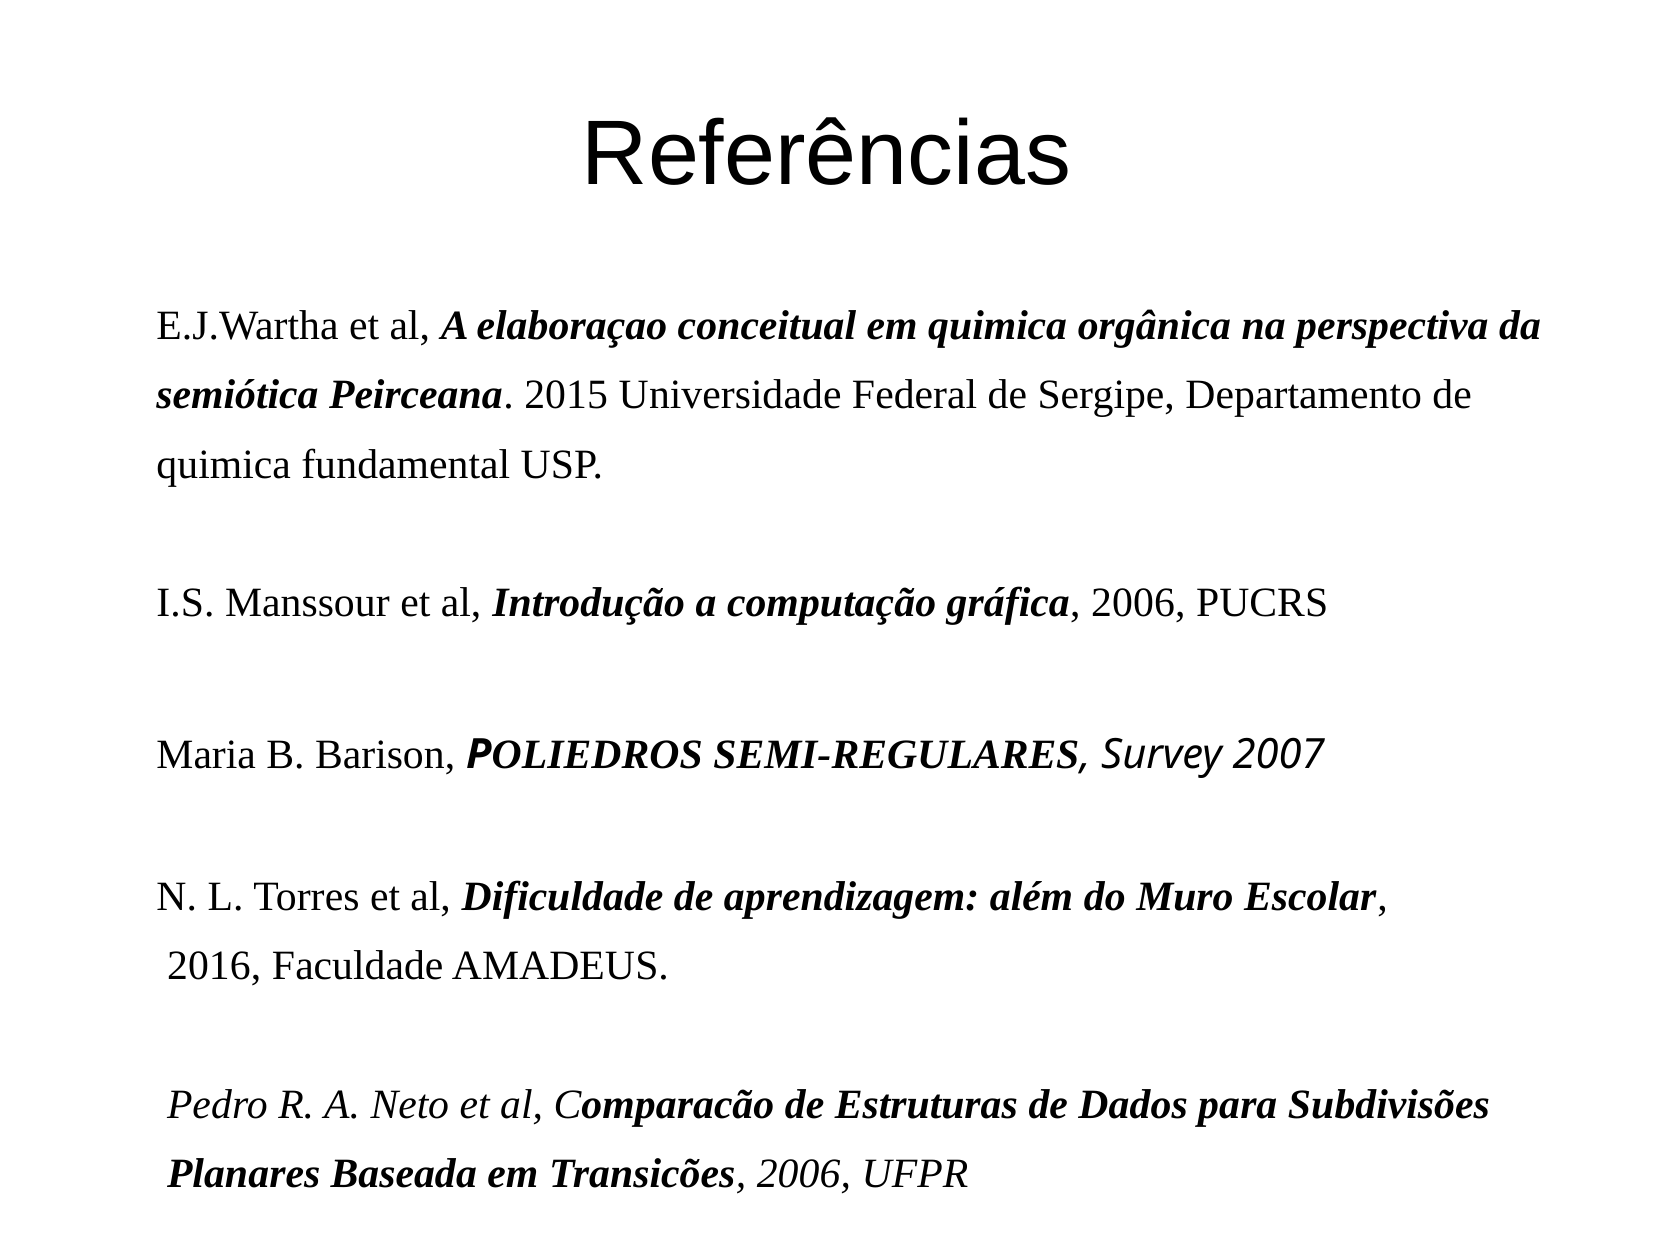

# Referências
E.J.Wartha et al, A elaboraçao conceitual em quimica orgânica na perspectiva da
semiótica Peirceana. 2015 Universidade Federal de Sergipe, Departamento de
quimica fundamental USP.
I.S. Manssour et al, Introdução a computação gráfica, 2006, PUCRS
Maria B. Barison, POLIEDROS SEMI-REGULARES, Survey 2007
N. L. Torres et al, Dificuldade de aprendizagem: além do Muro Escolar,
 2016, Faculdade AMADEUS.
 Pedro R. A. Neto et al, Comparacão de Estruturas de Dados para Subdivisões
 Planares Baseada em Transicões, 2006, UFPR